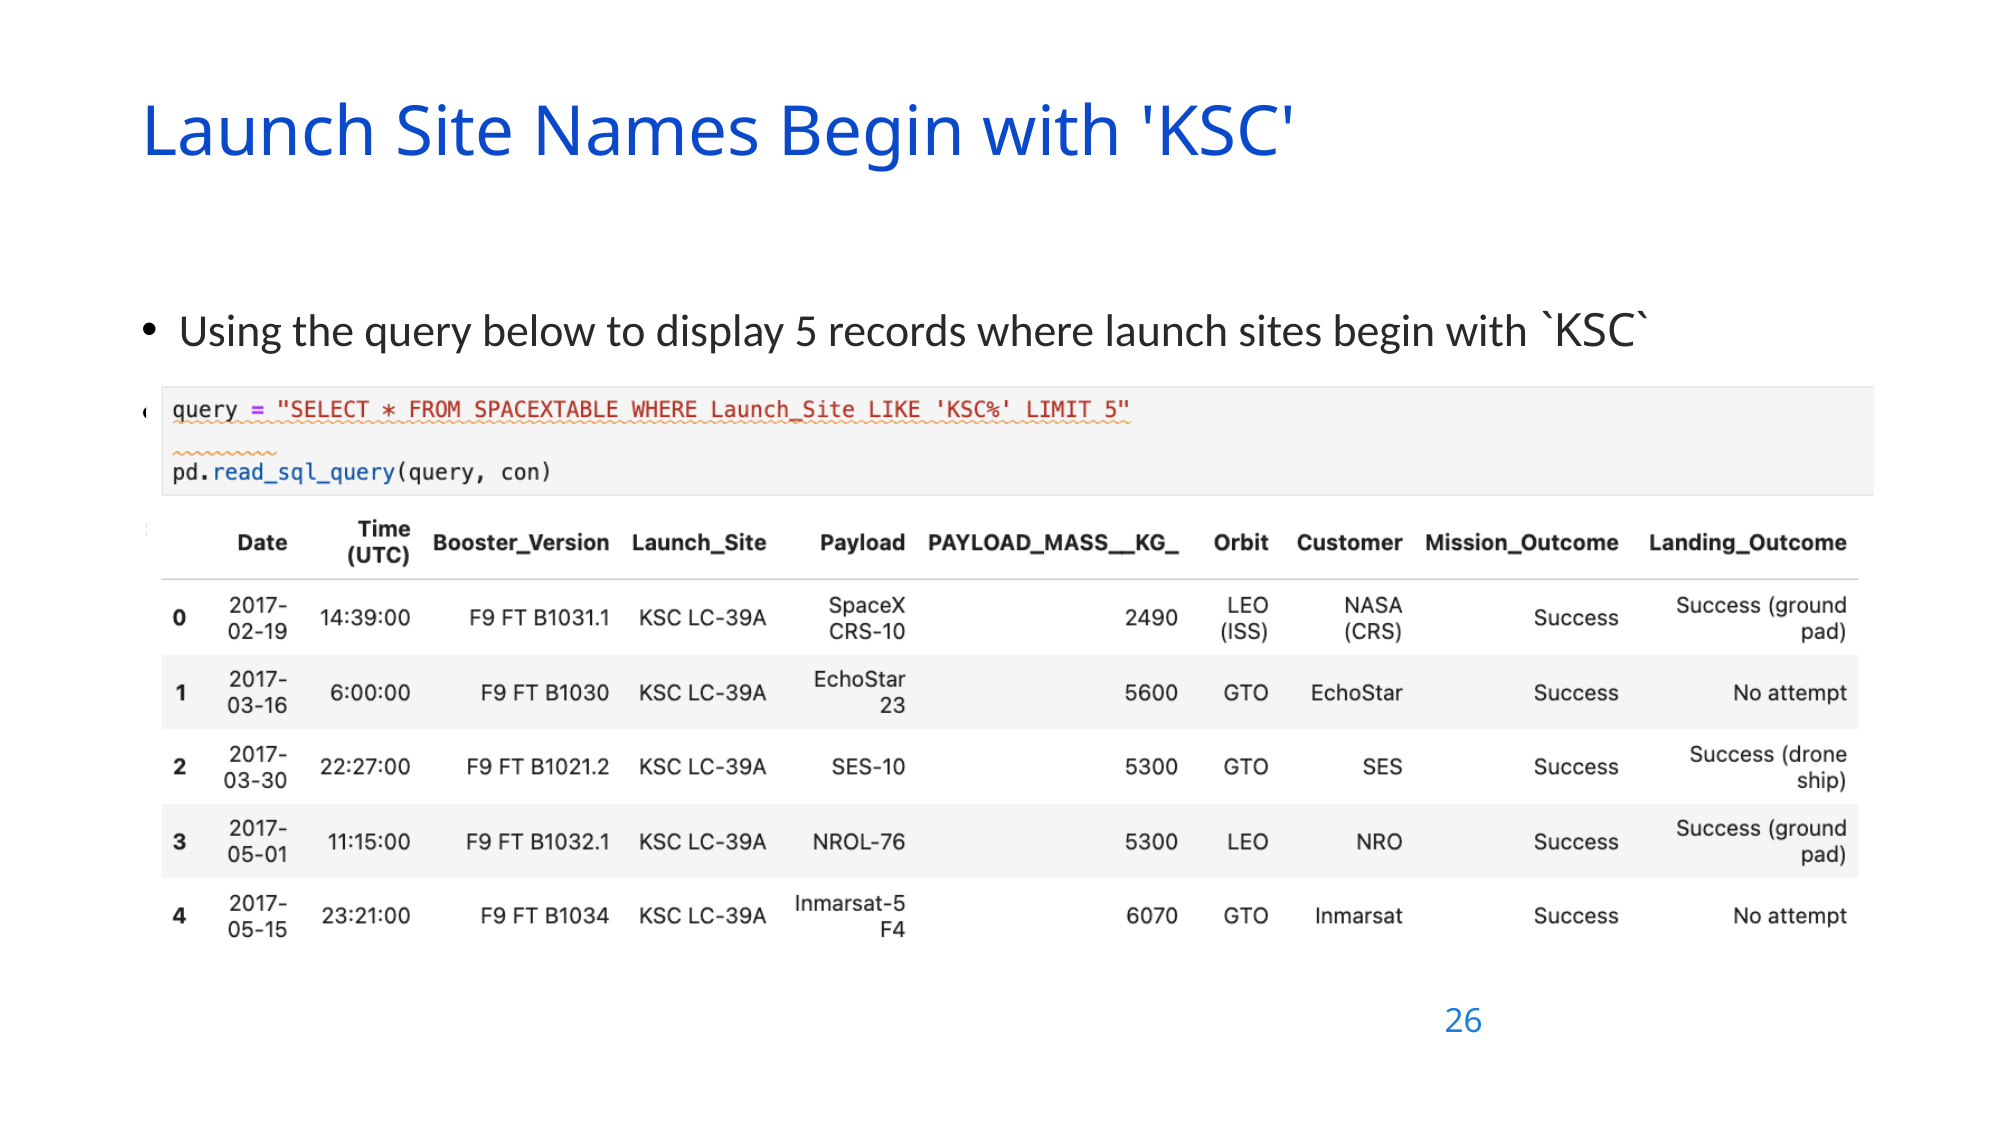

Launch Site Names Begin with 'KSC'
# Using the query below to display 5 records where launch sites begin with `KSC`